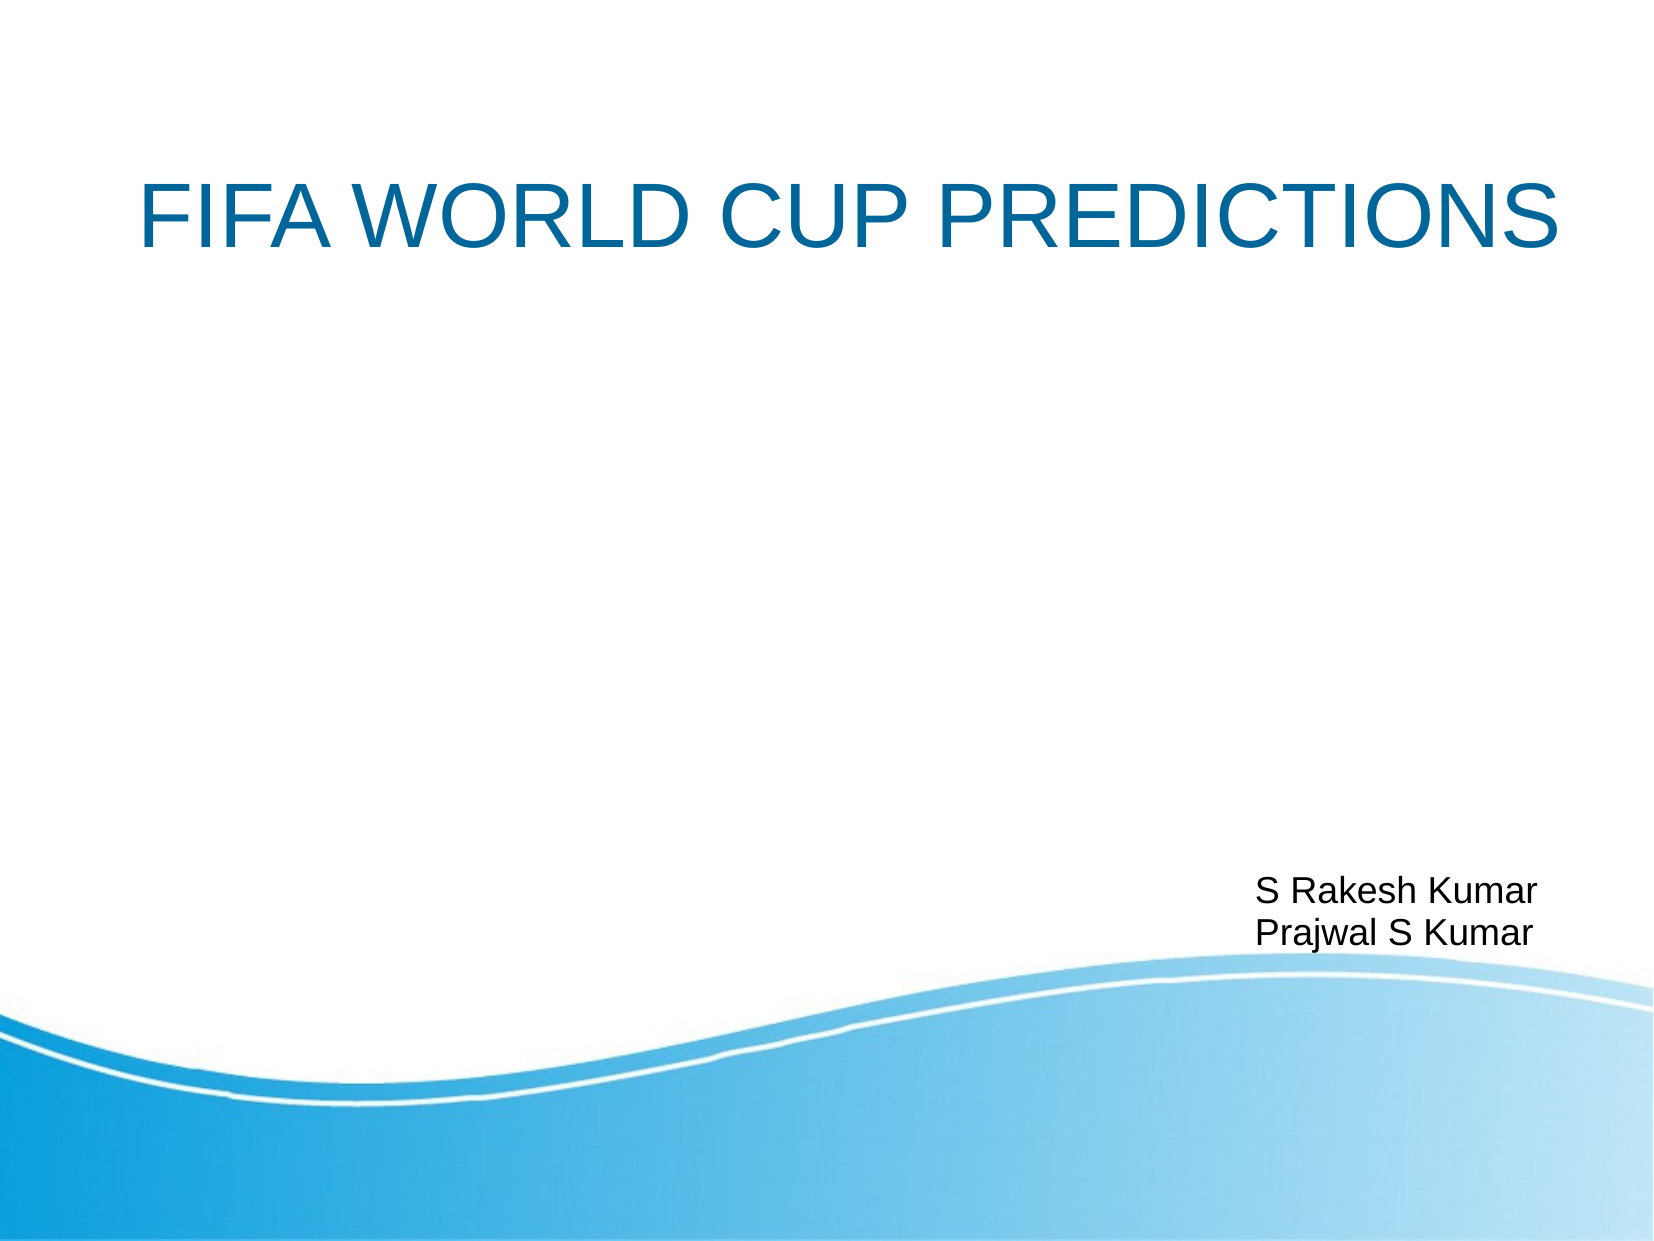

# FIFA WORLD CUP PREDICTIONS
S Rakesh Kumar
Prajwal S Kumar